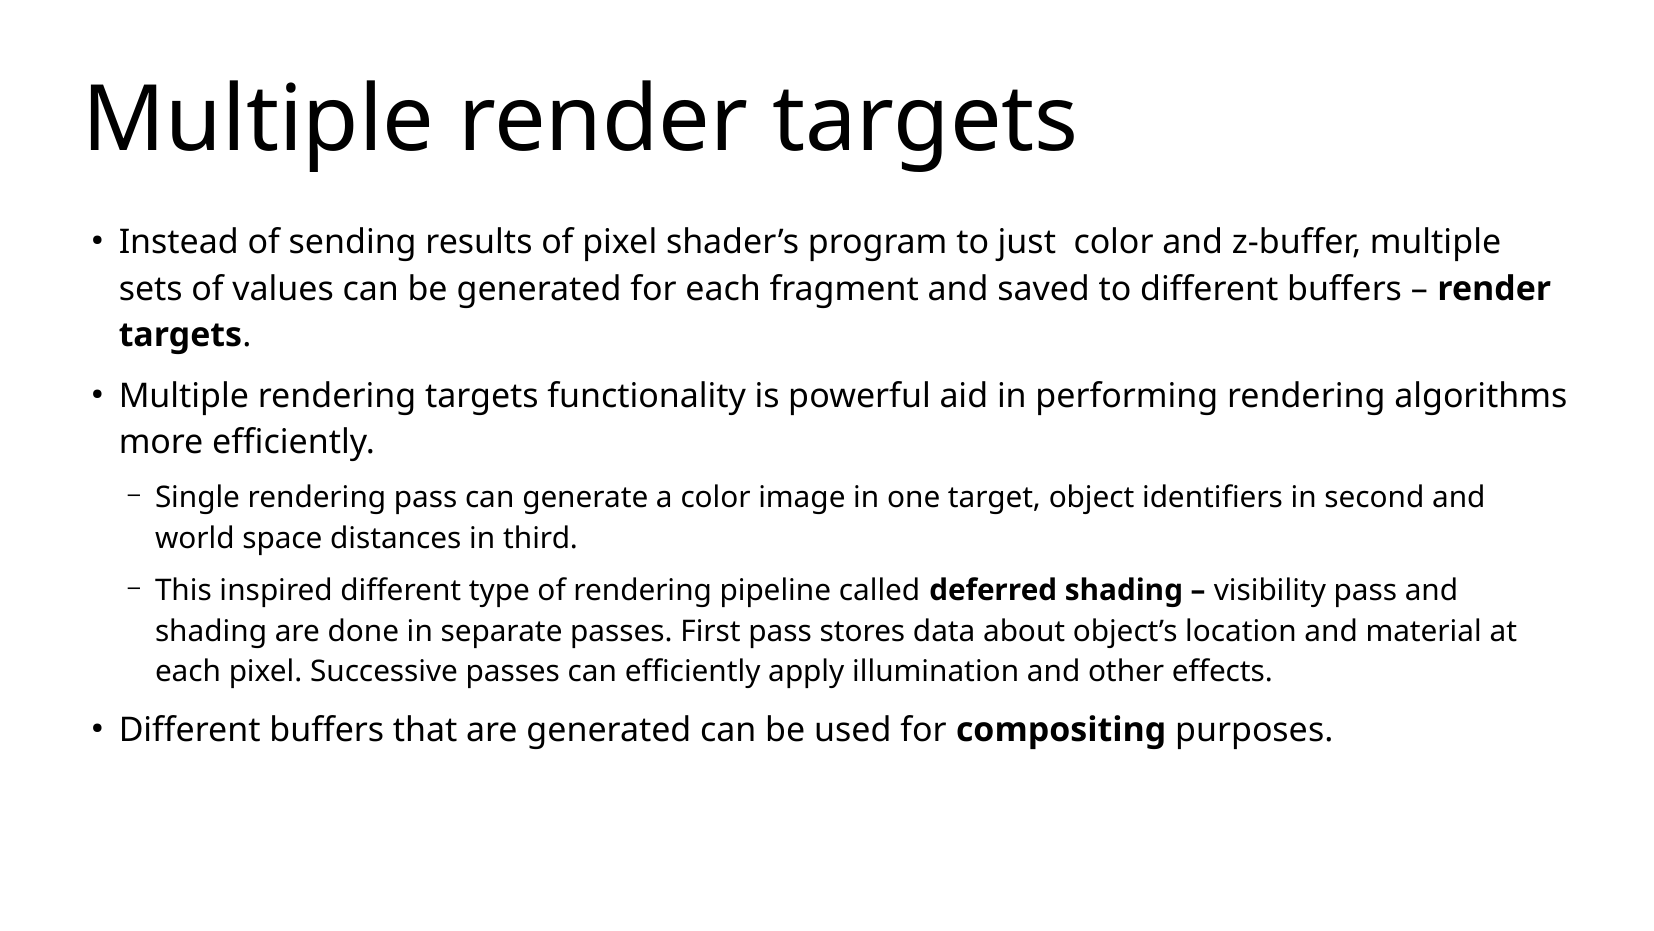

# Multiple render targets
Instead of sending results of pixel shader’s program to just color and z-buffer, multiple sets of values can be generated for each fragment and saved to different buffers – render targets.
Multiple rendering targets functionality is powerful aid in performing rendering algorithms more efficiently.
Single rendering pass can generate a color image in one target, object identifiers in second and world space distances in third.
This inspired different type of rendering pipeline called deferred shading – visibility pass and shading are done in separate passes. First pass stores data about object’s location and material at each pixel. Successive passes can efficiently apply illumination and other effects.
Different buffers that are generated can be used for compositing purposes.